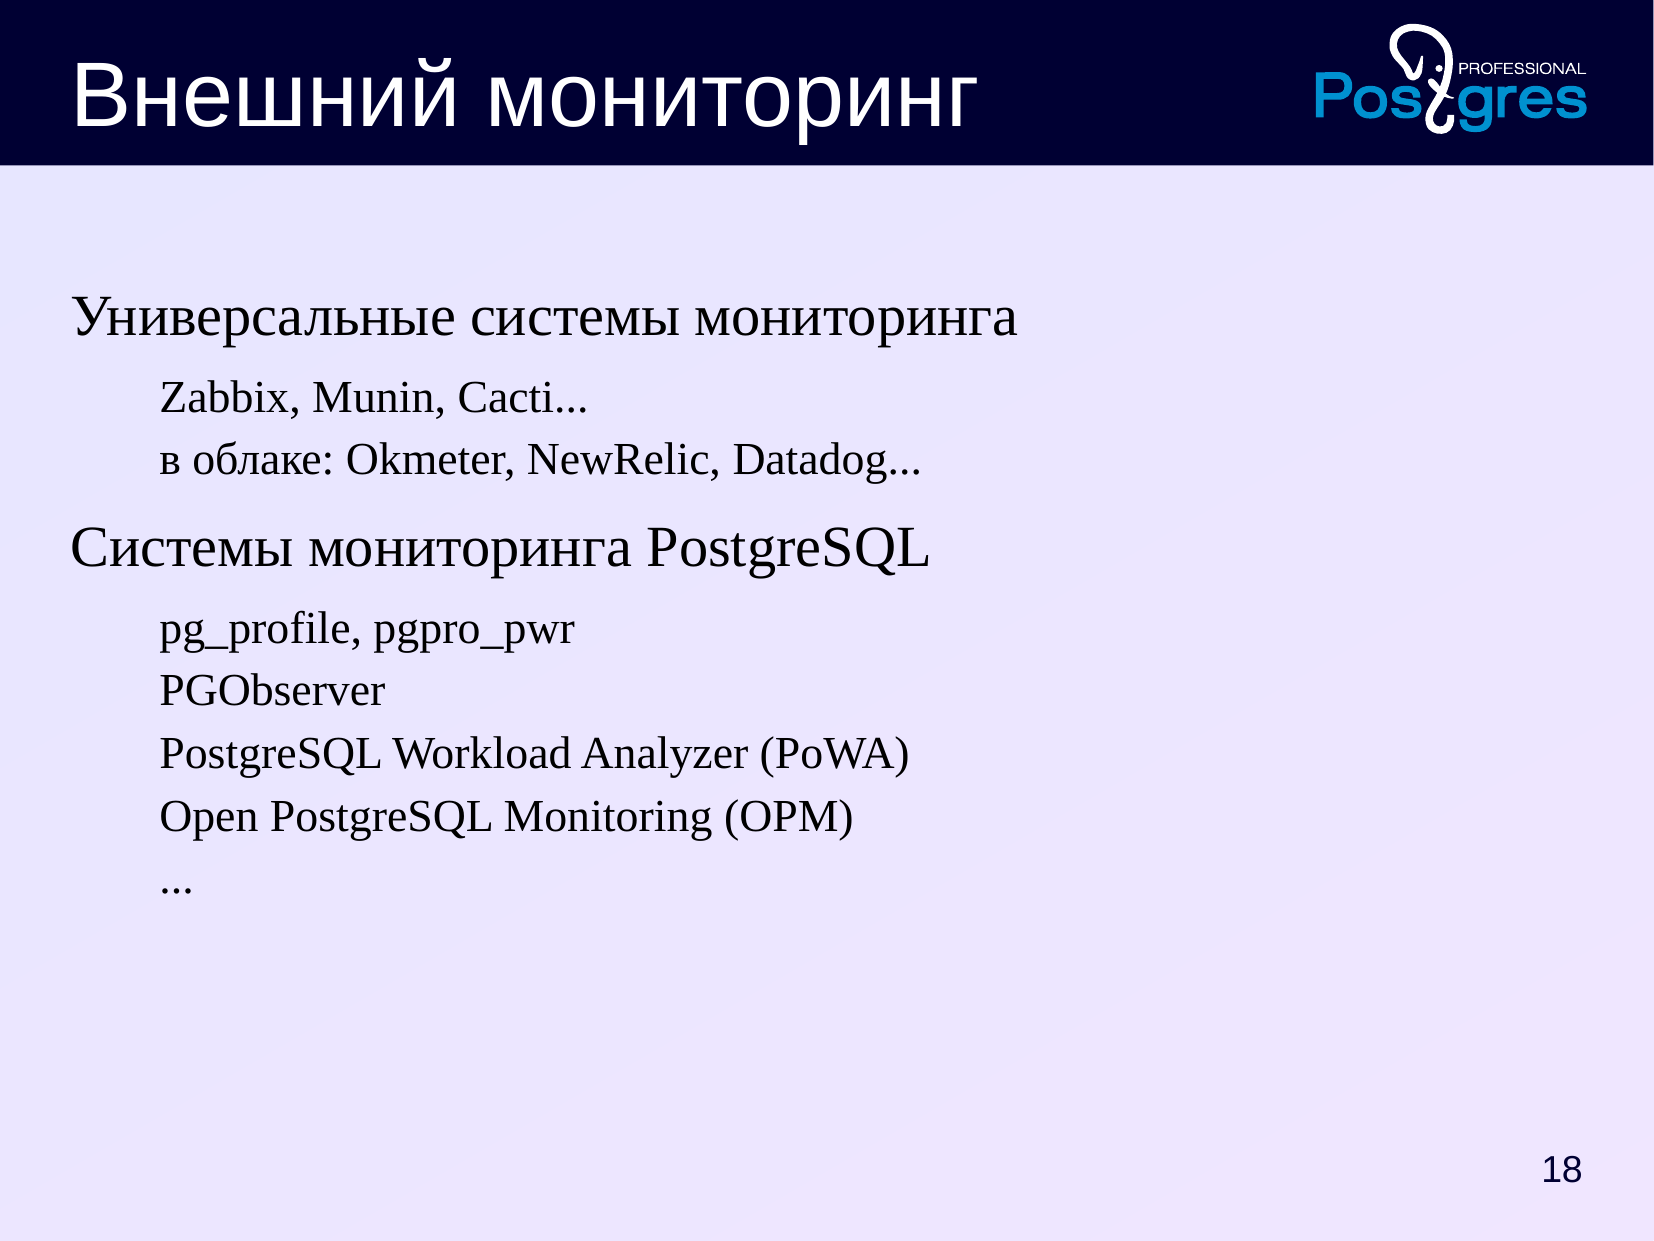

# Внешний мониторинг
Универсальные системы мониторинга
Zabbix, Munin, Cacti...
в облаке: Okmeter, NewRelic, Datadog...
Системы мониторинга PostgreSQL
pg_profile, pgpro_pwr
PGObserver
PostgreSQL Workload Analyzer (PoWA)
Open PostgreSQL Monitoring (OPM)
...